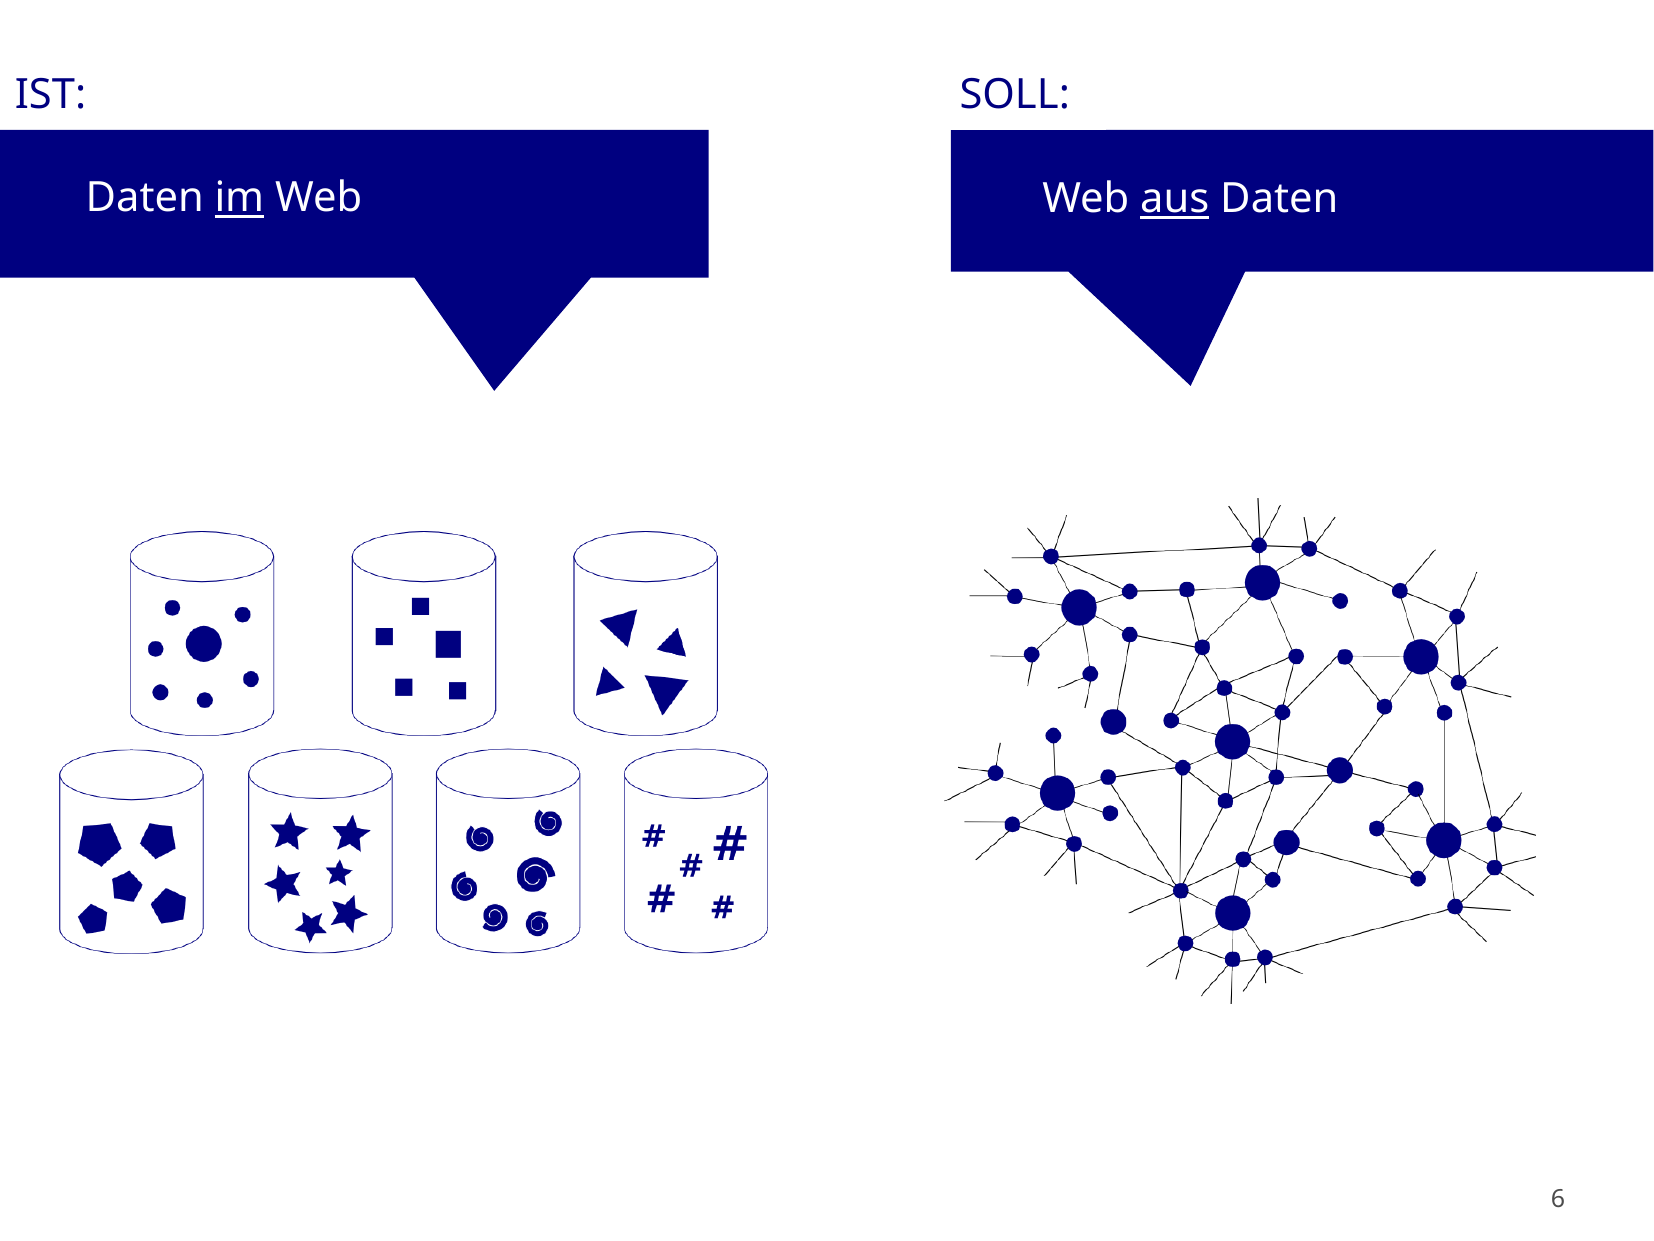

IST:
SOLL:
Daten im Web
Web aus Daten